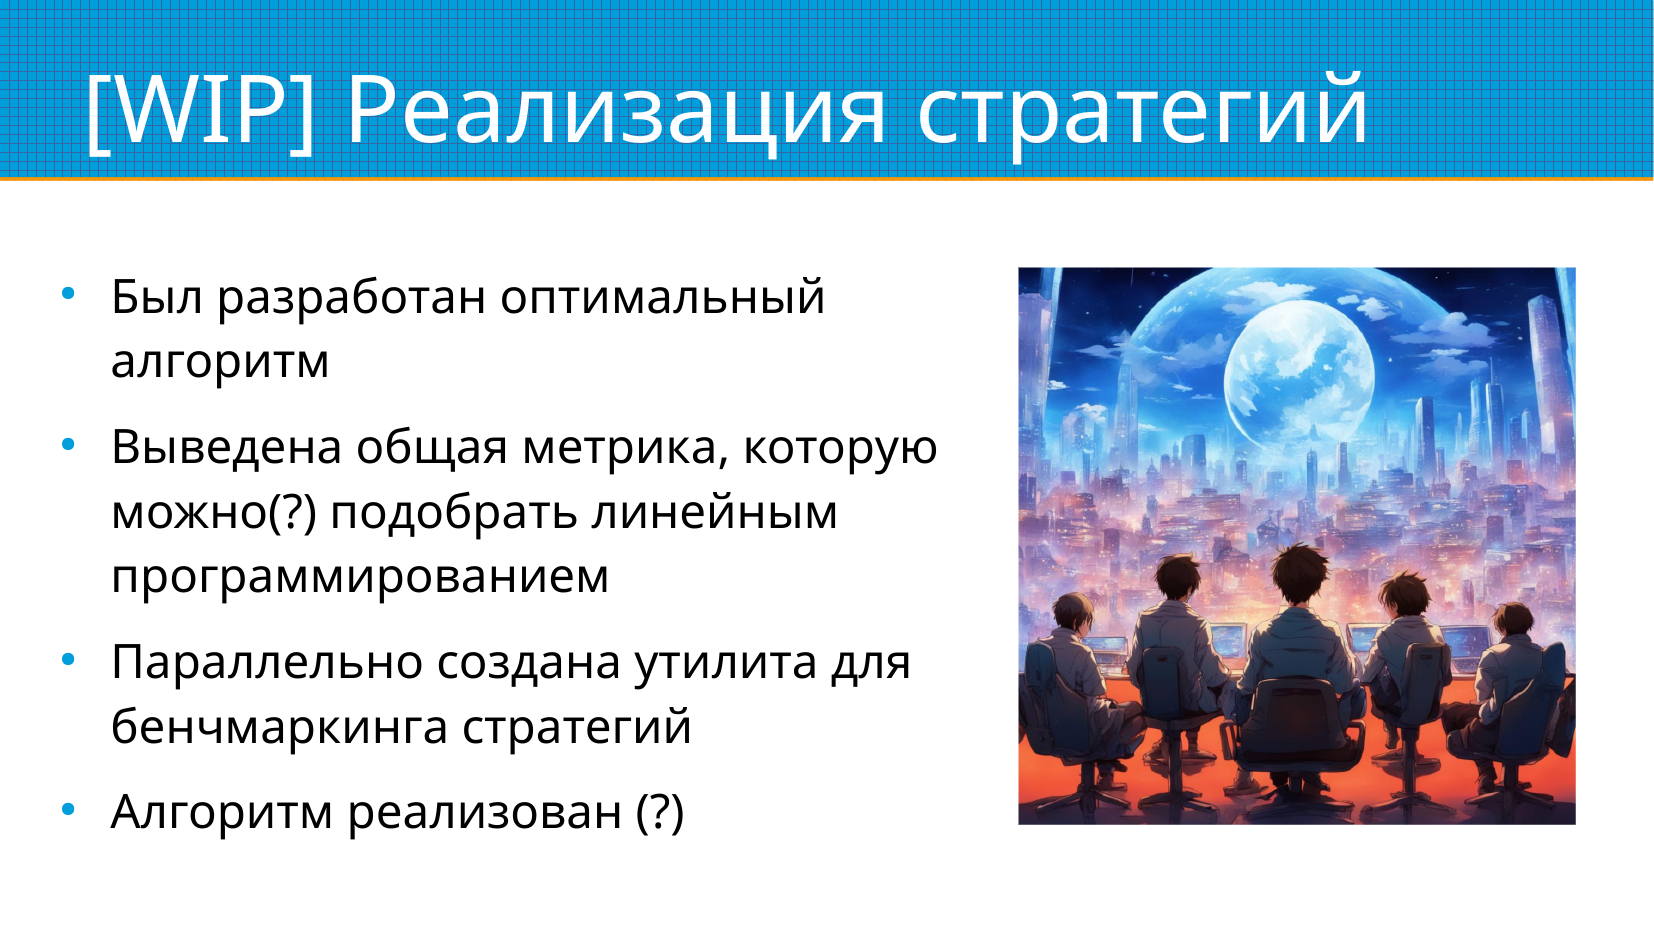

# [WIP] Реализация стратегий
Был разработан оптимальный алгоритм
Выведена общая метрика, которую можно(?) подобрать линейным программированием
Параллельно создана утилита для бенчмаркинга стратегий
Алгоритм реализован (?)